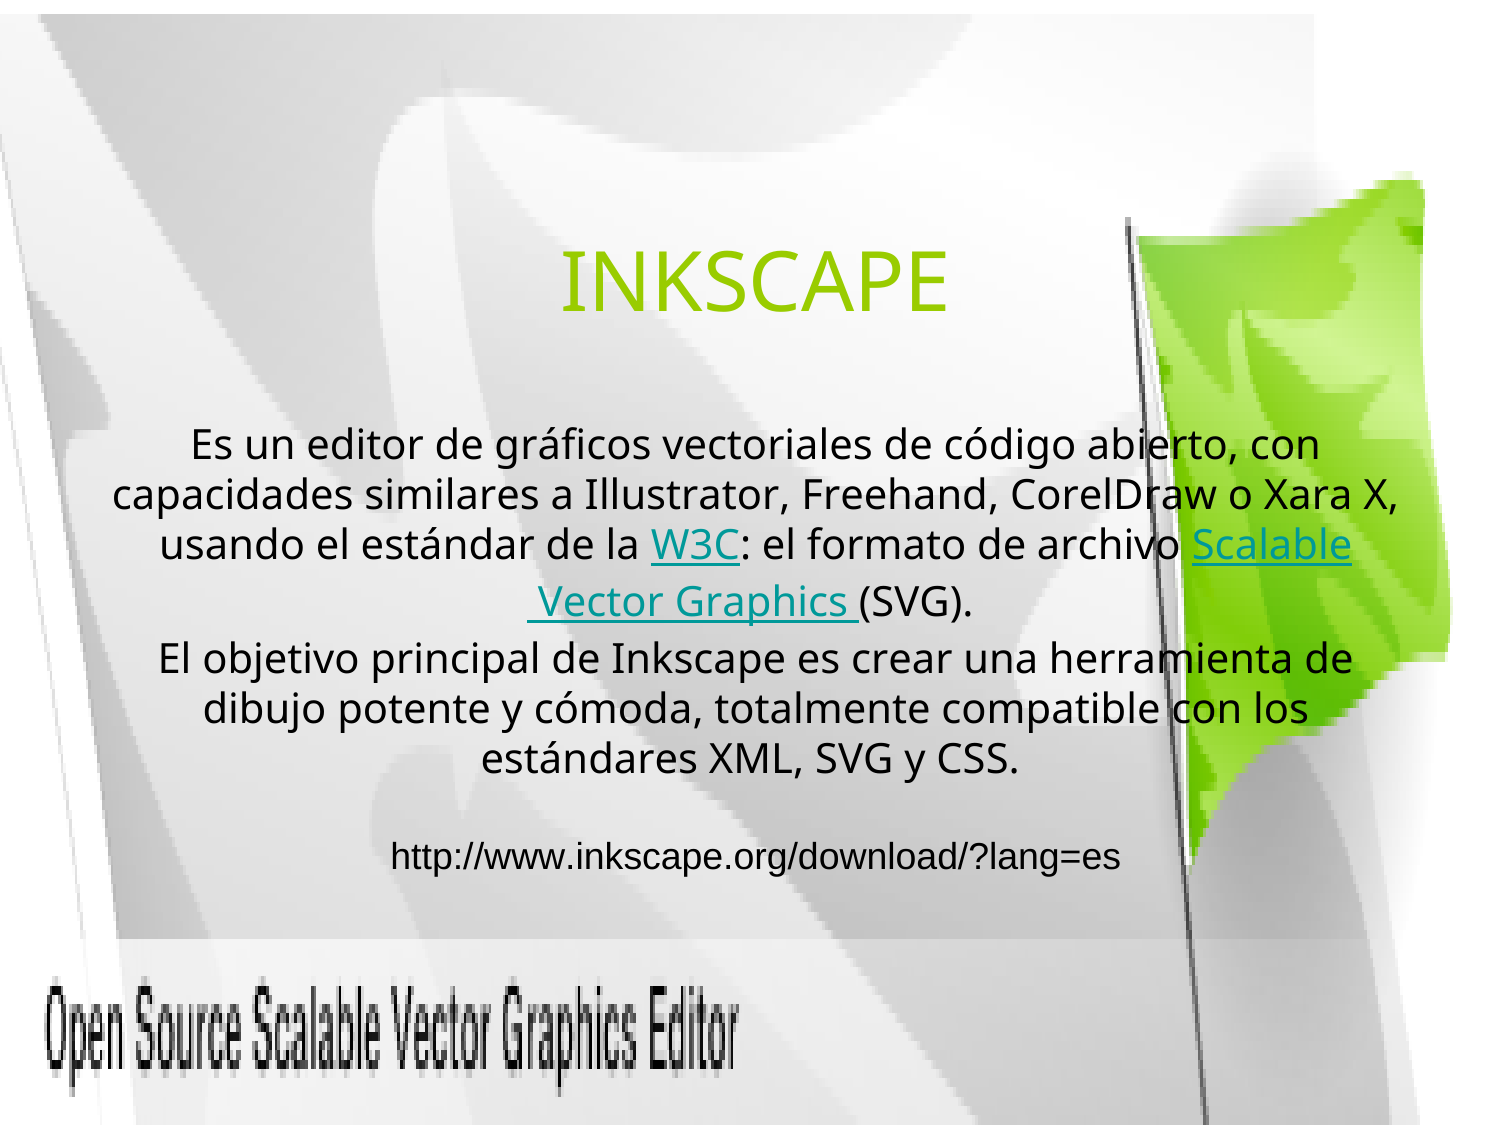

INKSCAPE
Es un editor de gráficos vectoriales de código abierto, con capacidades similares a Illustrator, Freehand, CorelDraw o Xara X, usando el estándar de la W3C: el formato de archivo Scalable Vector Graphics (SVG).
El objetivo principal de Inkscape es crear una herramienta de dibujo potente y cómoda, totalmente compatible con los estándares XML, SVG y CSS.
http://www.inkscape.org/download/?lang=es
#